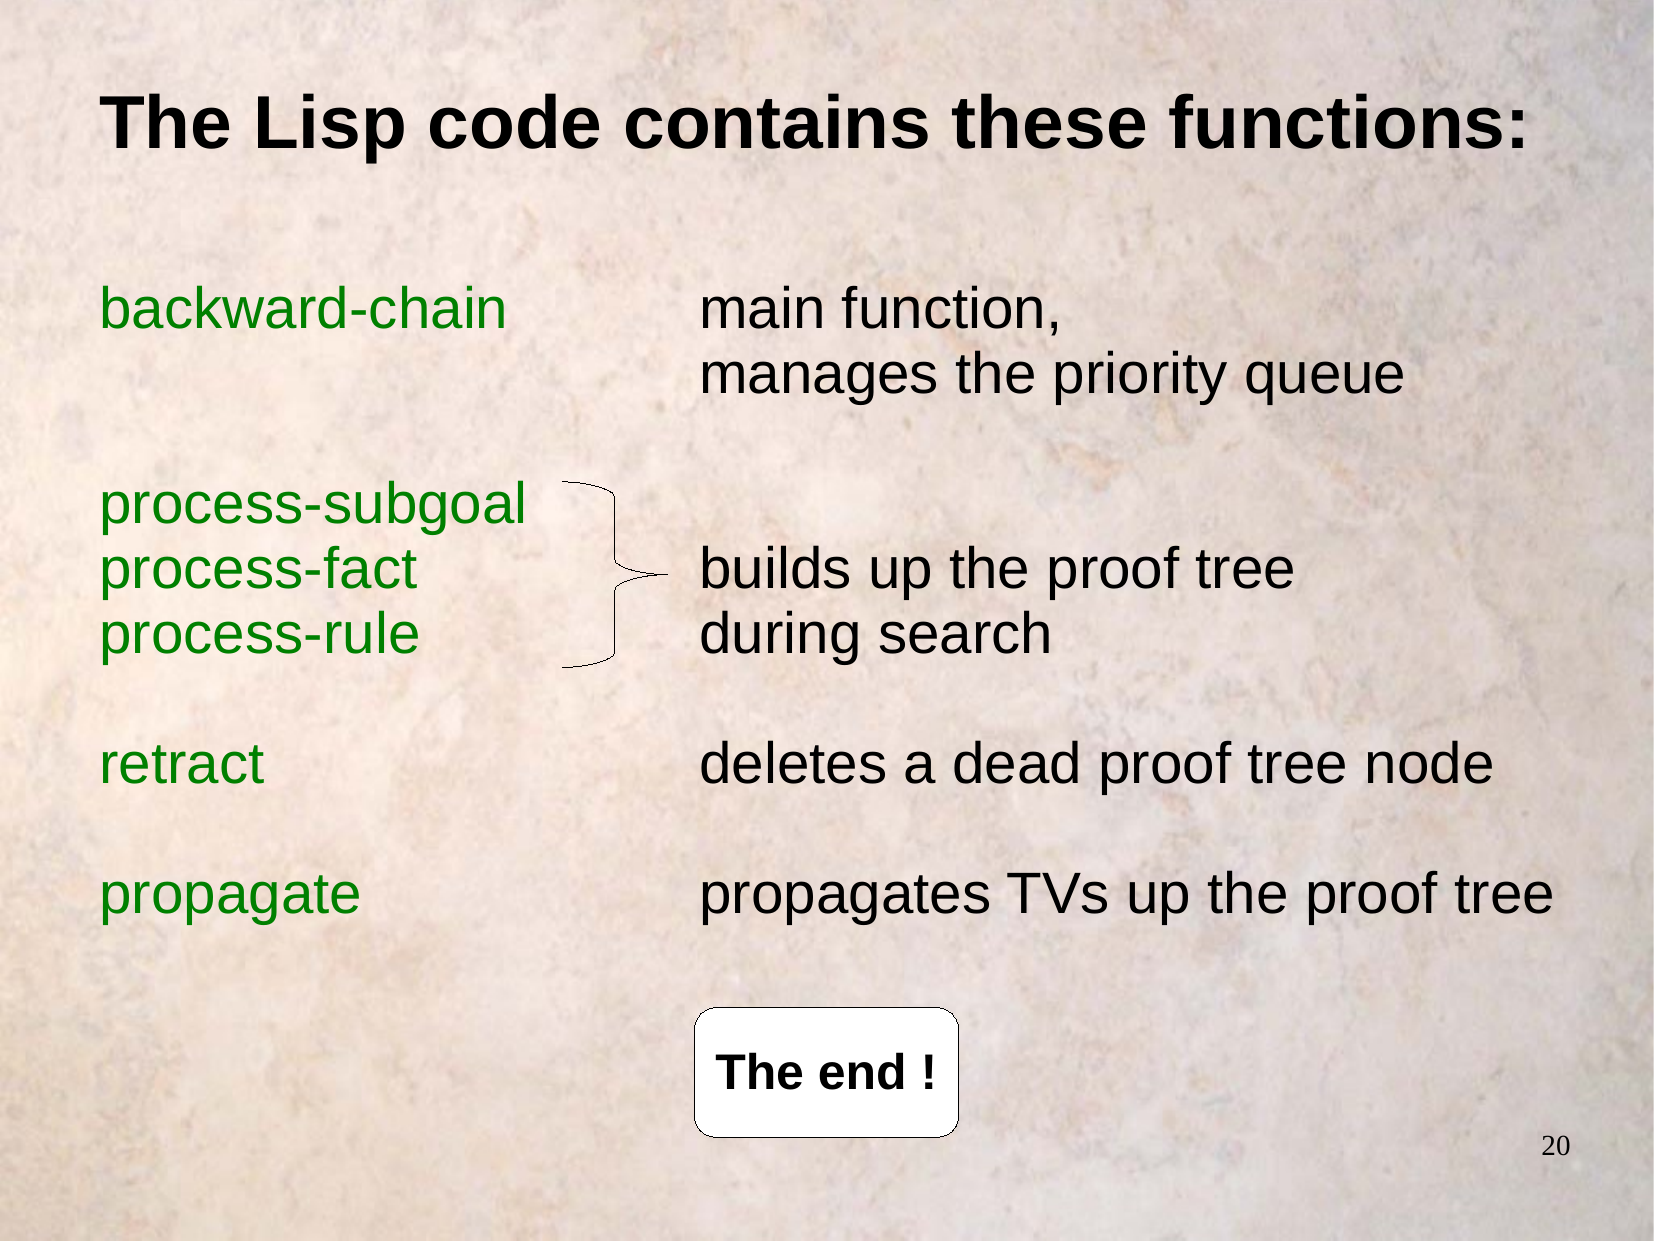

The Lisp code contains these functions:
backward-chain			main function,
								manages the priority queue
process-subgoal
process-fact				builds up the proof tree
process-rule				during search
retract						deletes a dead proof tree node
propagate					propagates TVs up the proof tree
The end !
20